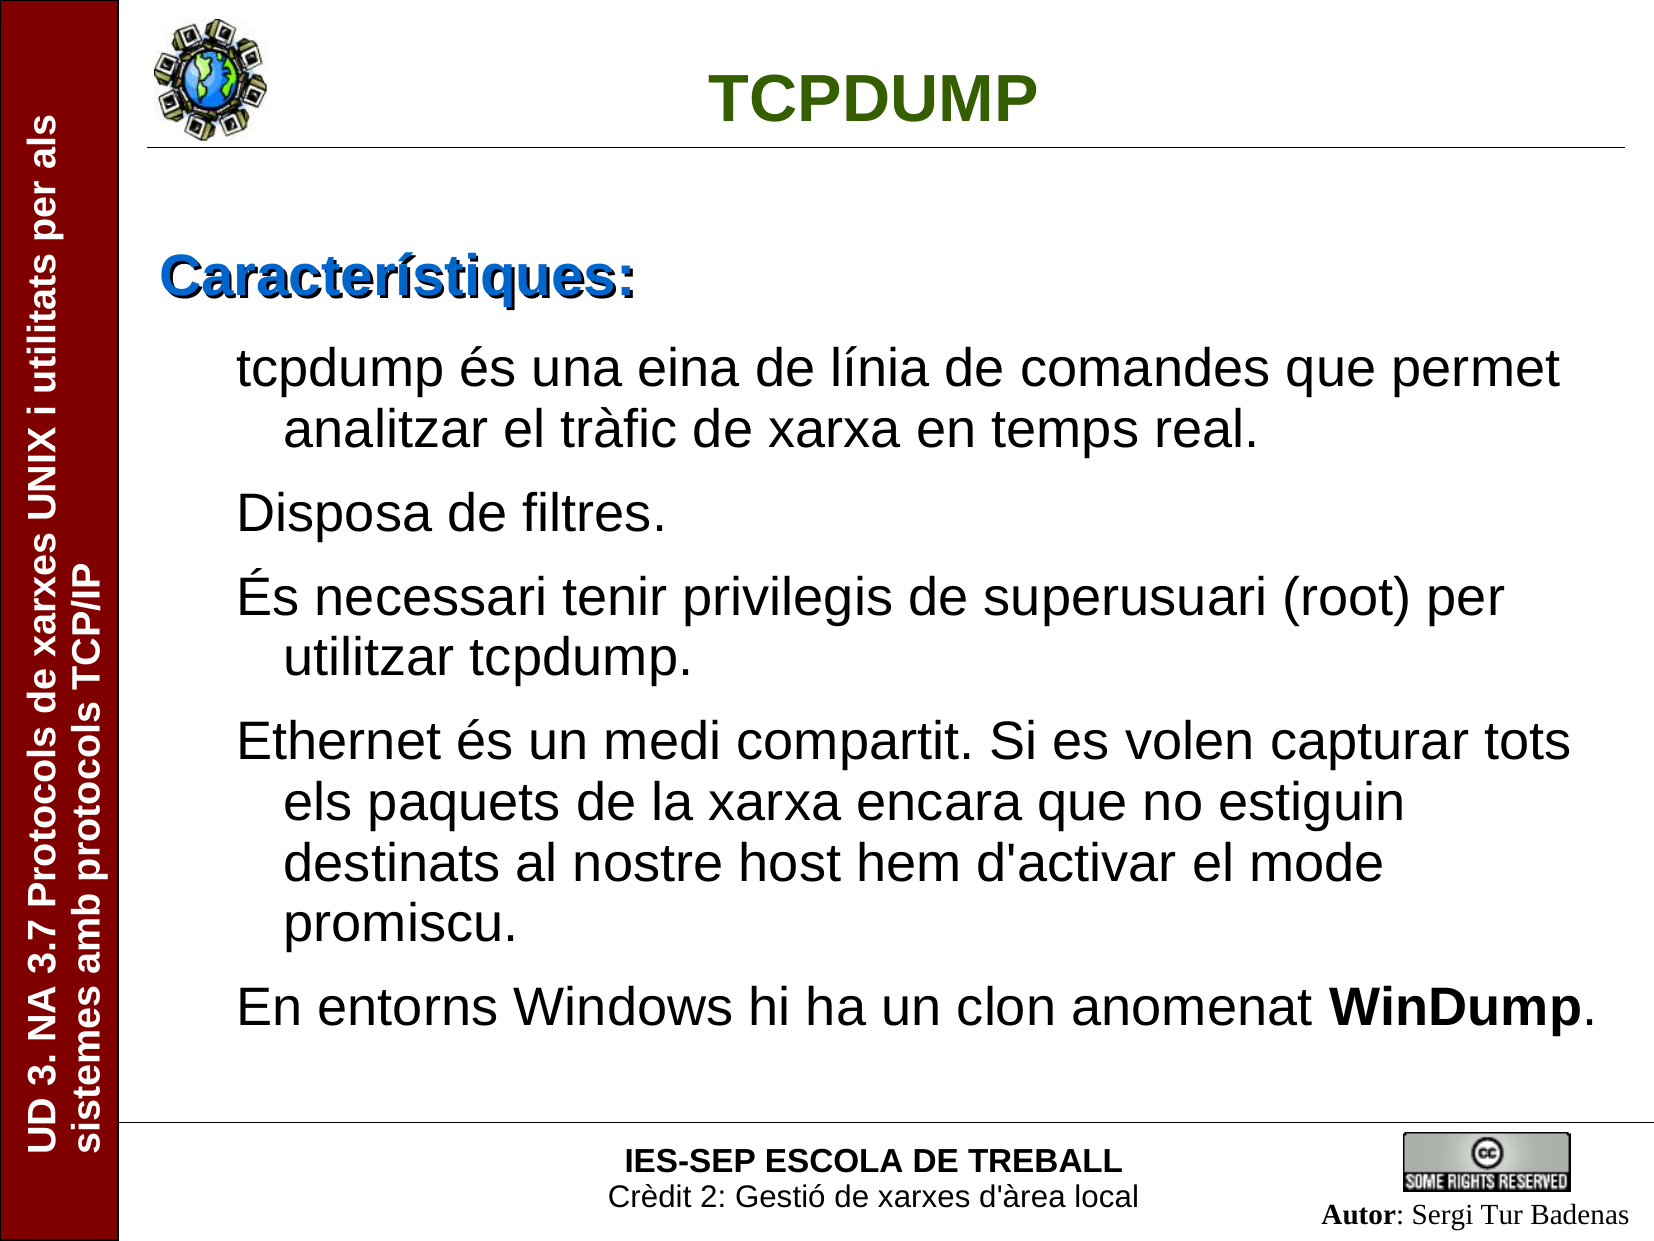

# TCPDUMP
Característiques:
tcpdump és una eina de línia de comandes que permet analitzar el tràfic de xarxa en temps real.
Disposa de filtres.
És necessari tenir privilegis de superusuari (root) per utilitzar tcpdump.
Ethernet és un medi compartit. Si es volen capturar tots els paquets de la xarxa encara que no estiguin destinats al nostre host hem d'activar el mode promiscu.
En entorns Windows hi ha un clon anomenat WinDump.